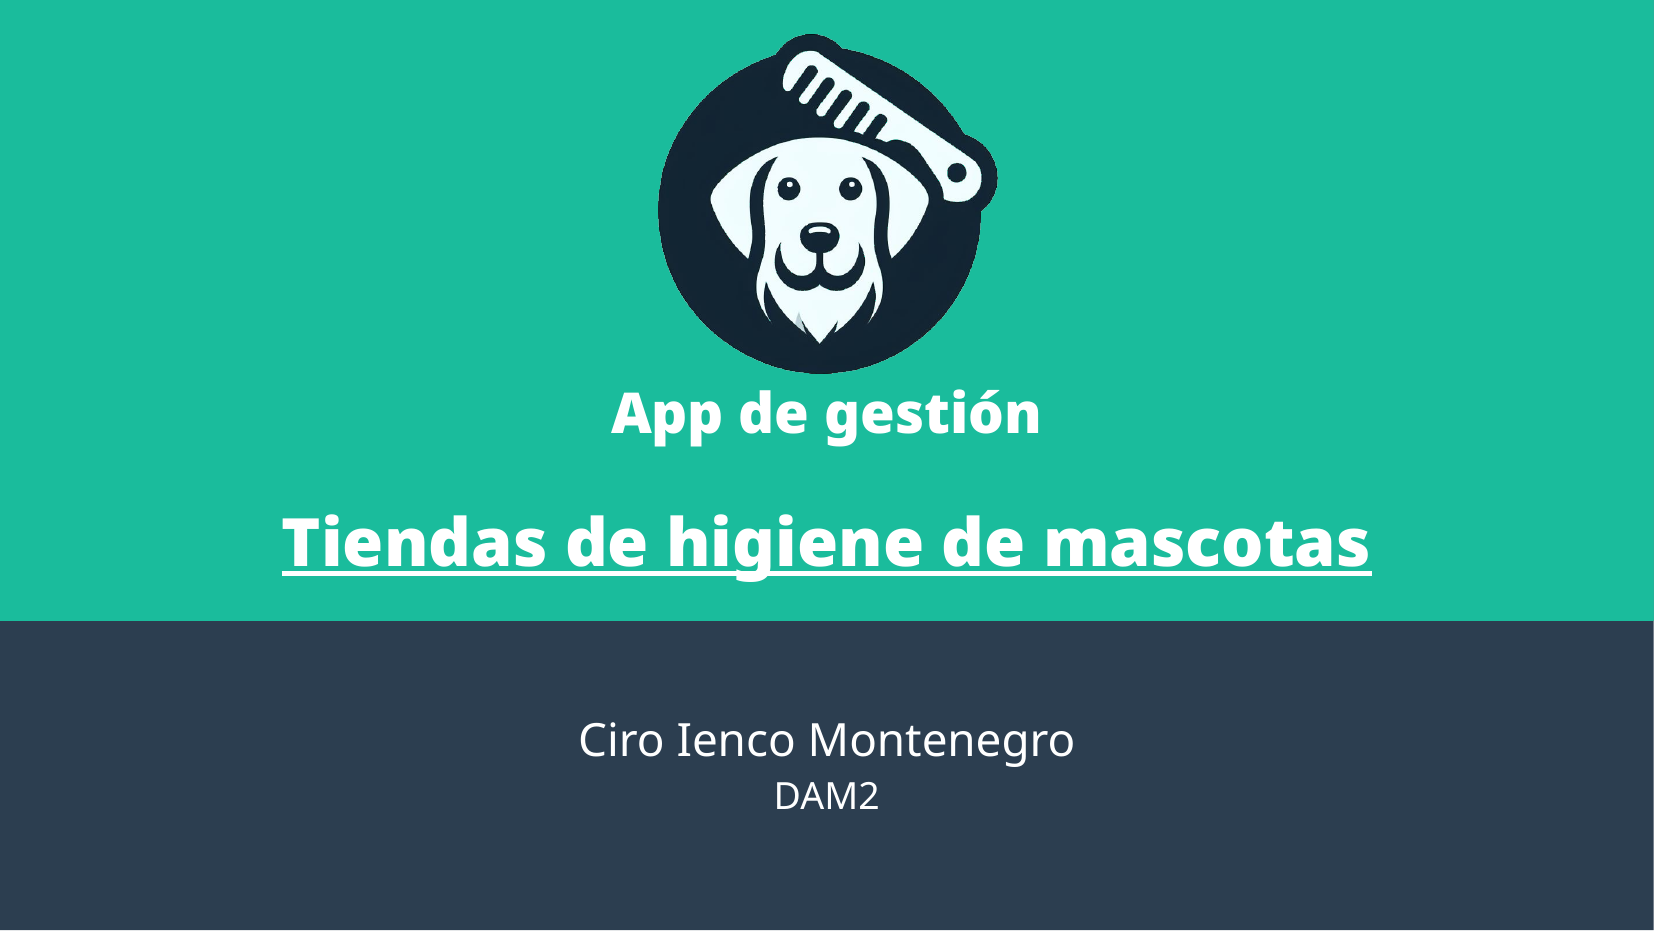

# App de gestión Tiendas de higiene de mascotas
Ciro Ienco Montenegro
DAM2